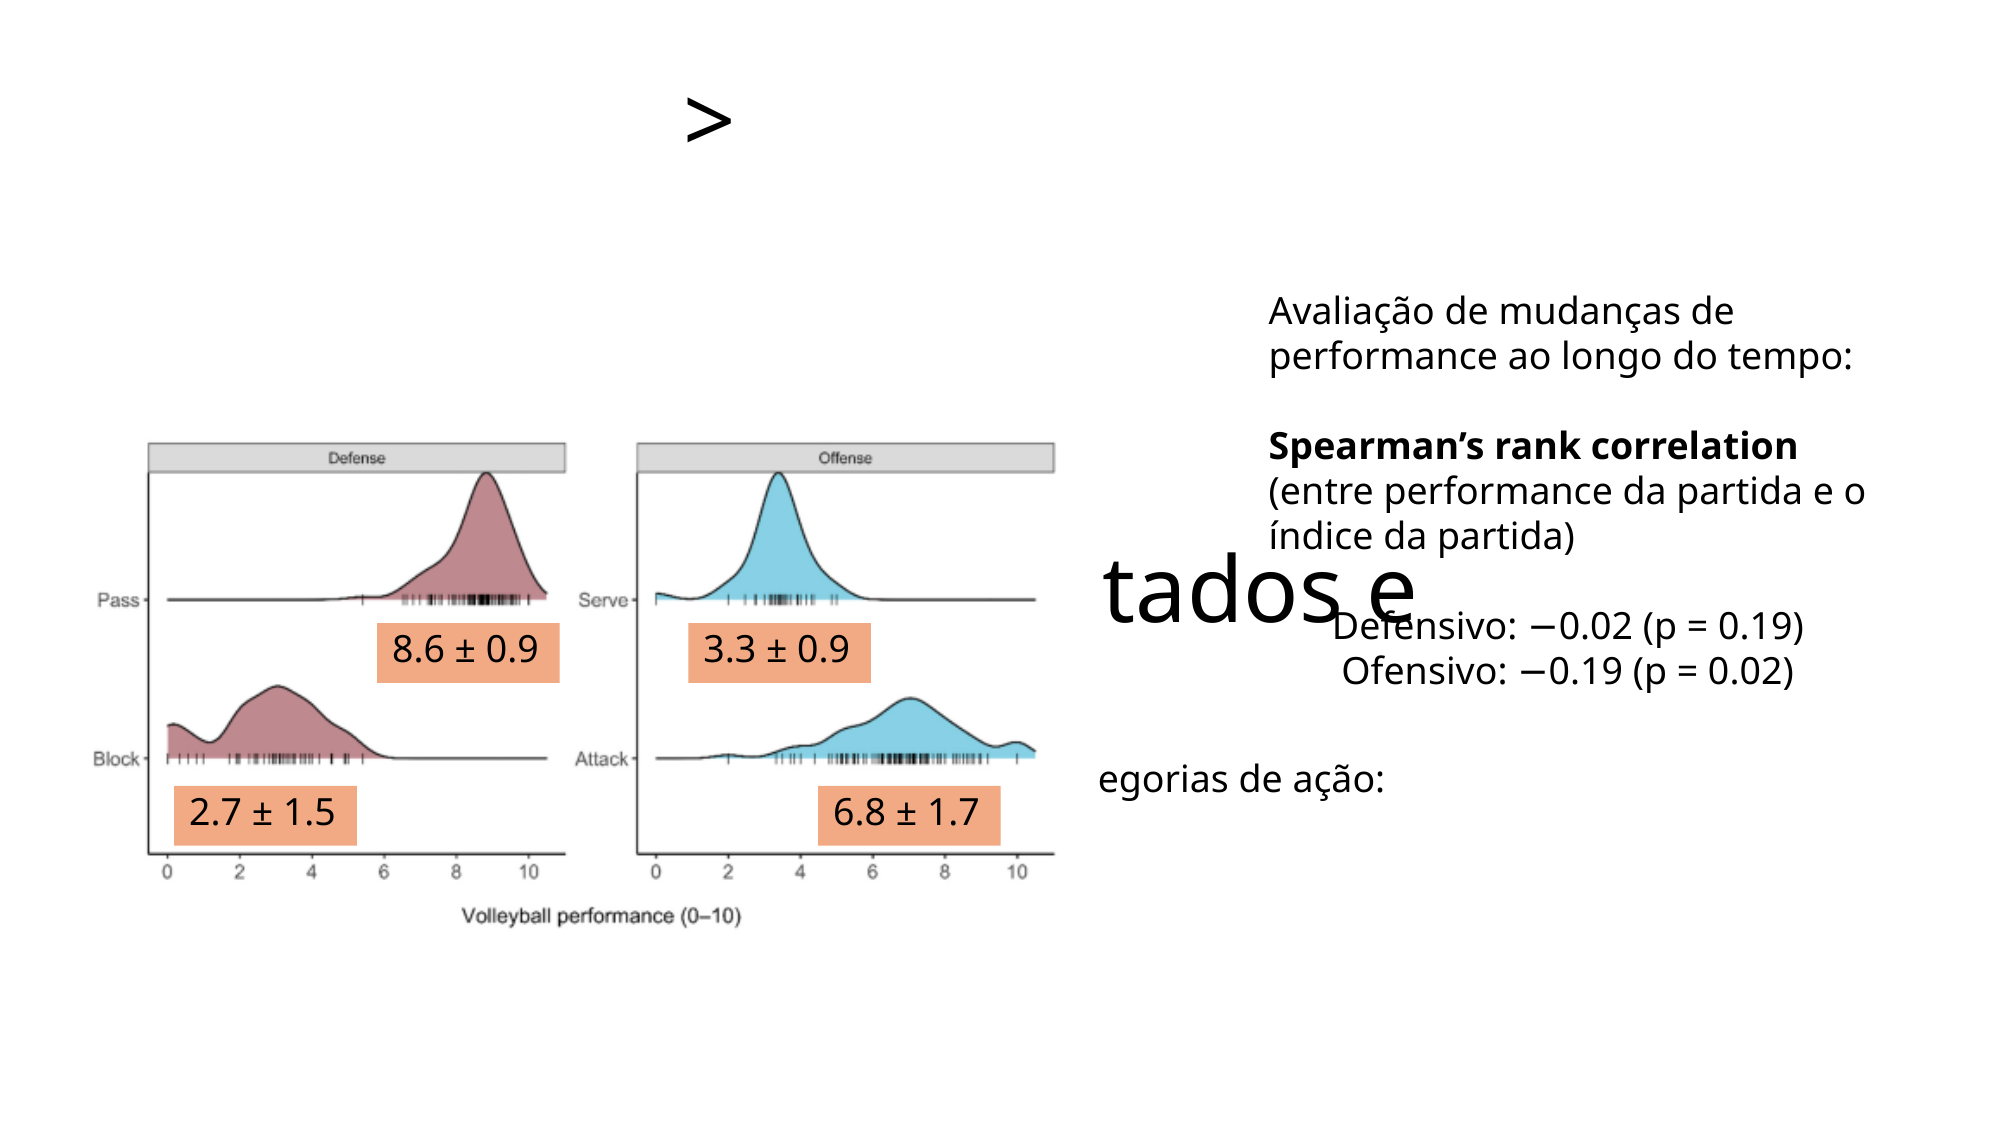

>
Avaliação de mudanças de performance ao longo do tempo:
Spearman’s rank correlation (entre performance da partida e o índice da partida)
Defensivo: −0.02 (p = 0.19)
Ofensivo: −0.19 (p = 0.02)
# Metodologista Resultados e discussão
8.6 ± 0.9
3.3 ± 0.9
Distribuição da performance média das diferentes categorias de ação:
2.7 ± 1.5
6.8 ± 1.7